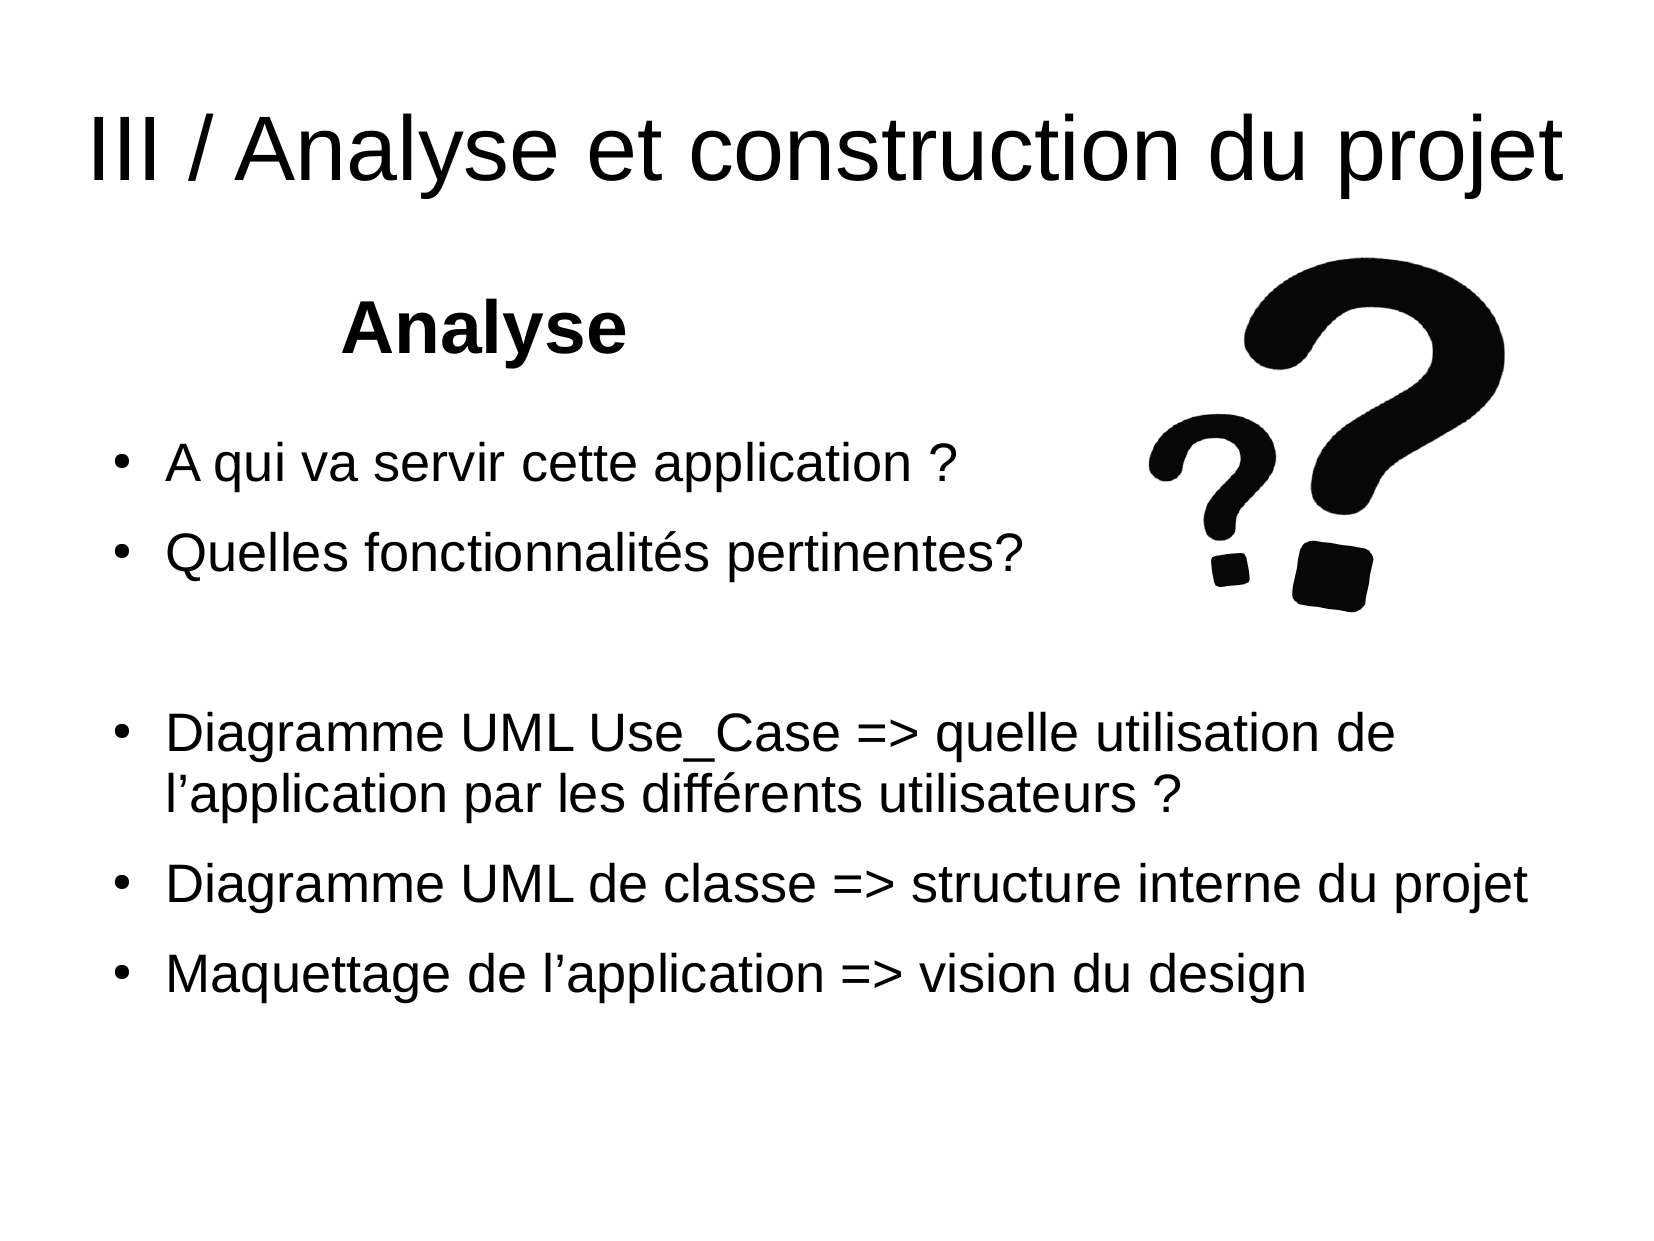

III / Analyse et construction du projet
Analyse
# A qui va servir cette application ?
Quelles fonctionnalités pertinentes?
Diagramme UML Use_Case => quelle utilisation de l’application par les différents utilisateurs ?
Diagramme UML de classe => structure interne du projet
Maquettage de l’application => vision du design